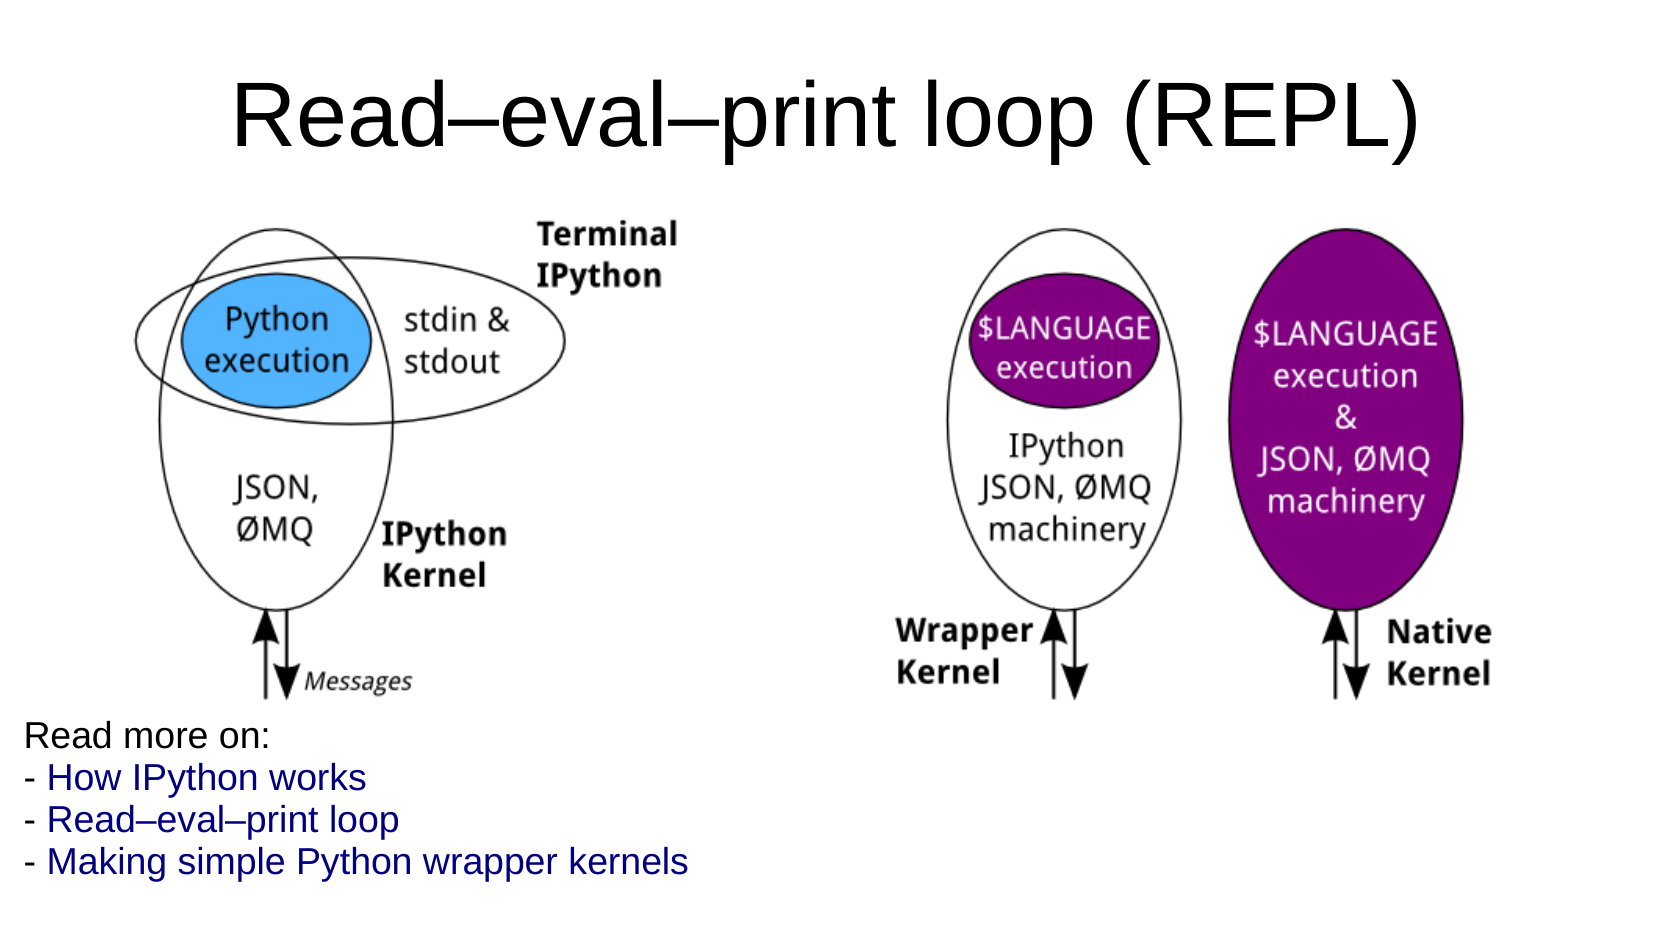

# Read–eval–print loop (REPL)
Read more on:
- How IPython works
- Read–eval–print loop
- Making simple Python wrapper kernels